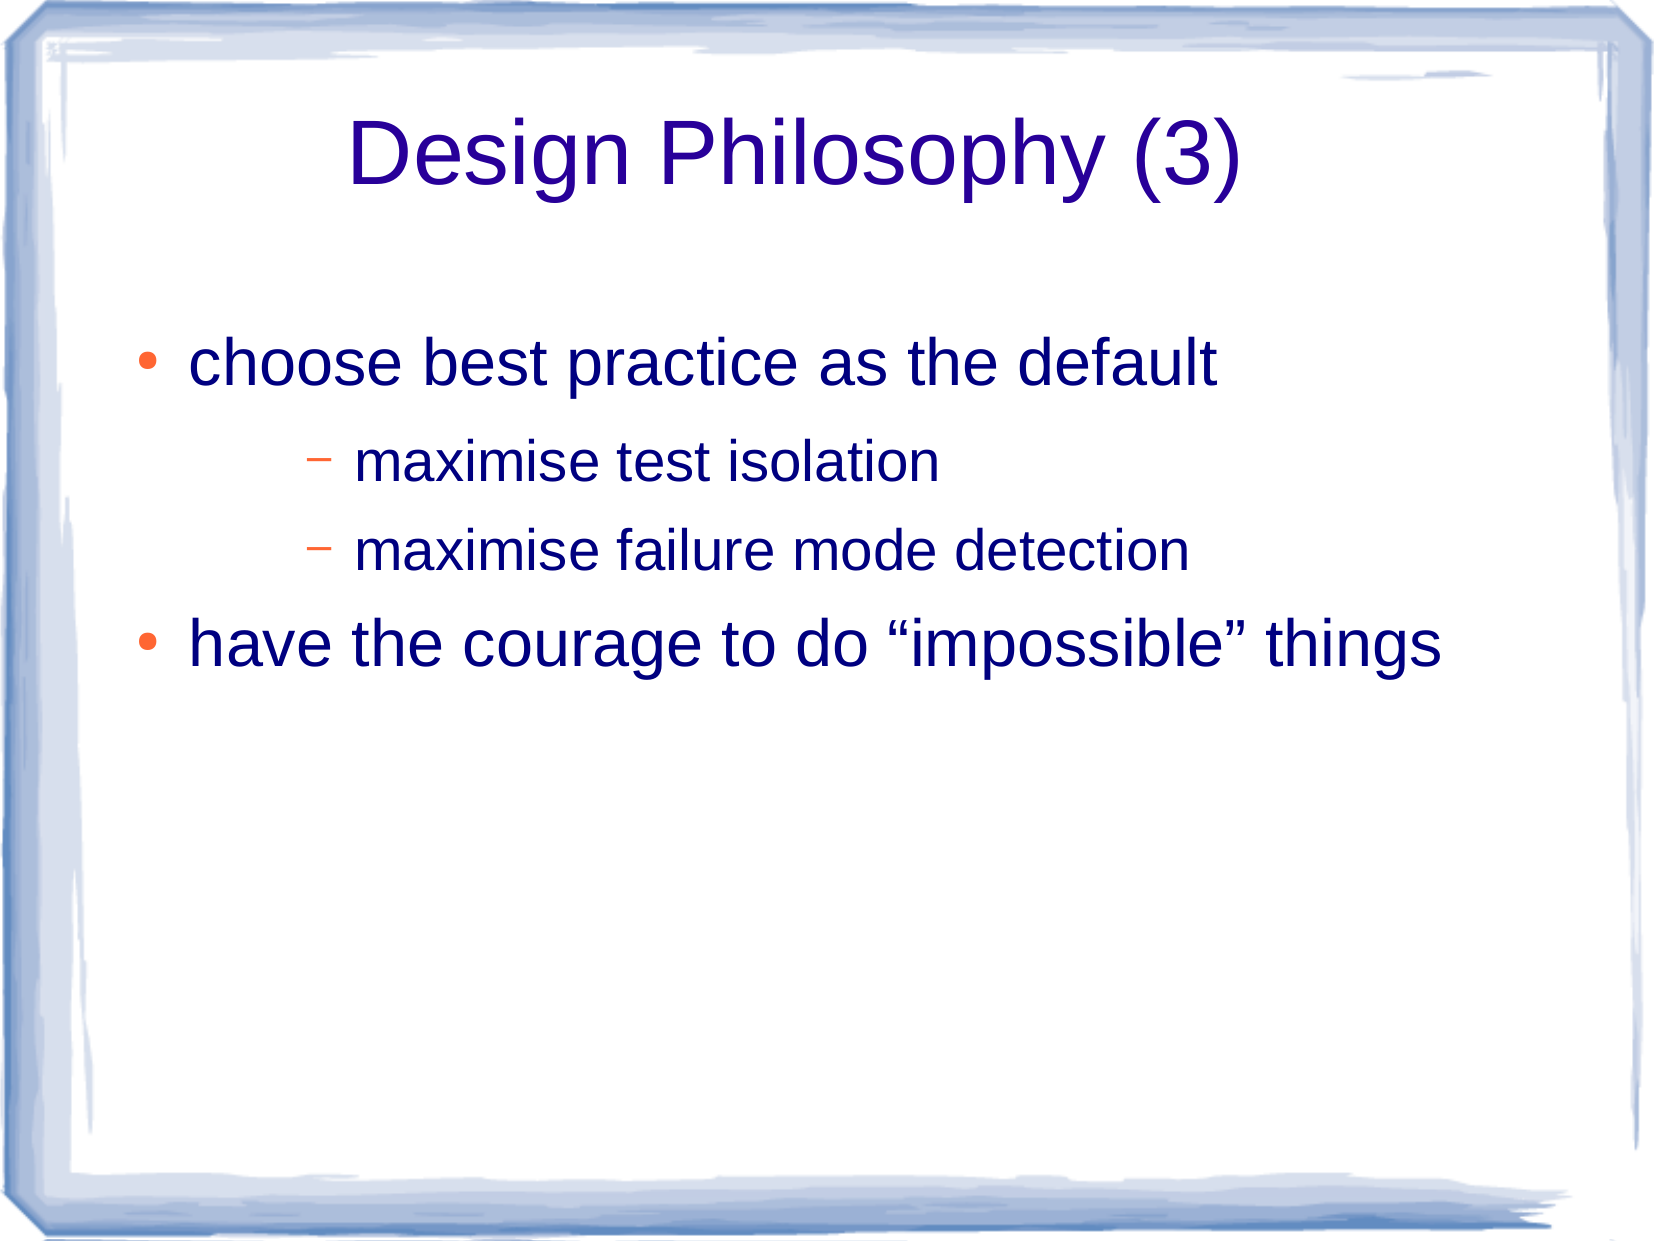

# Design Philosophy (3)
choose best practice as the default
maximise test isolation
maximise failure mode detection
have the courage to do “impossible” things